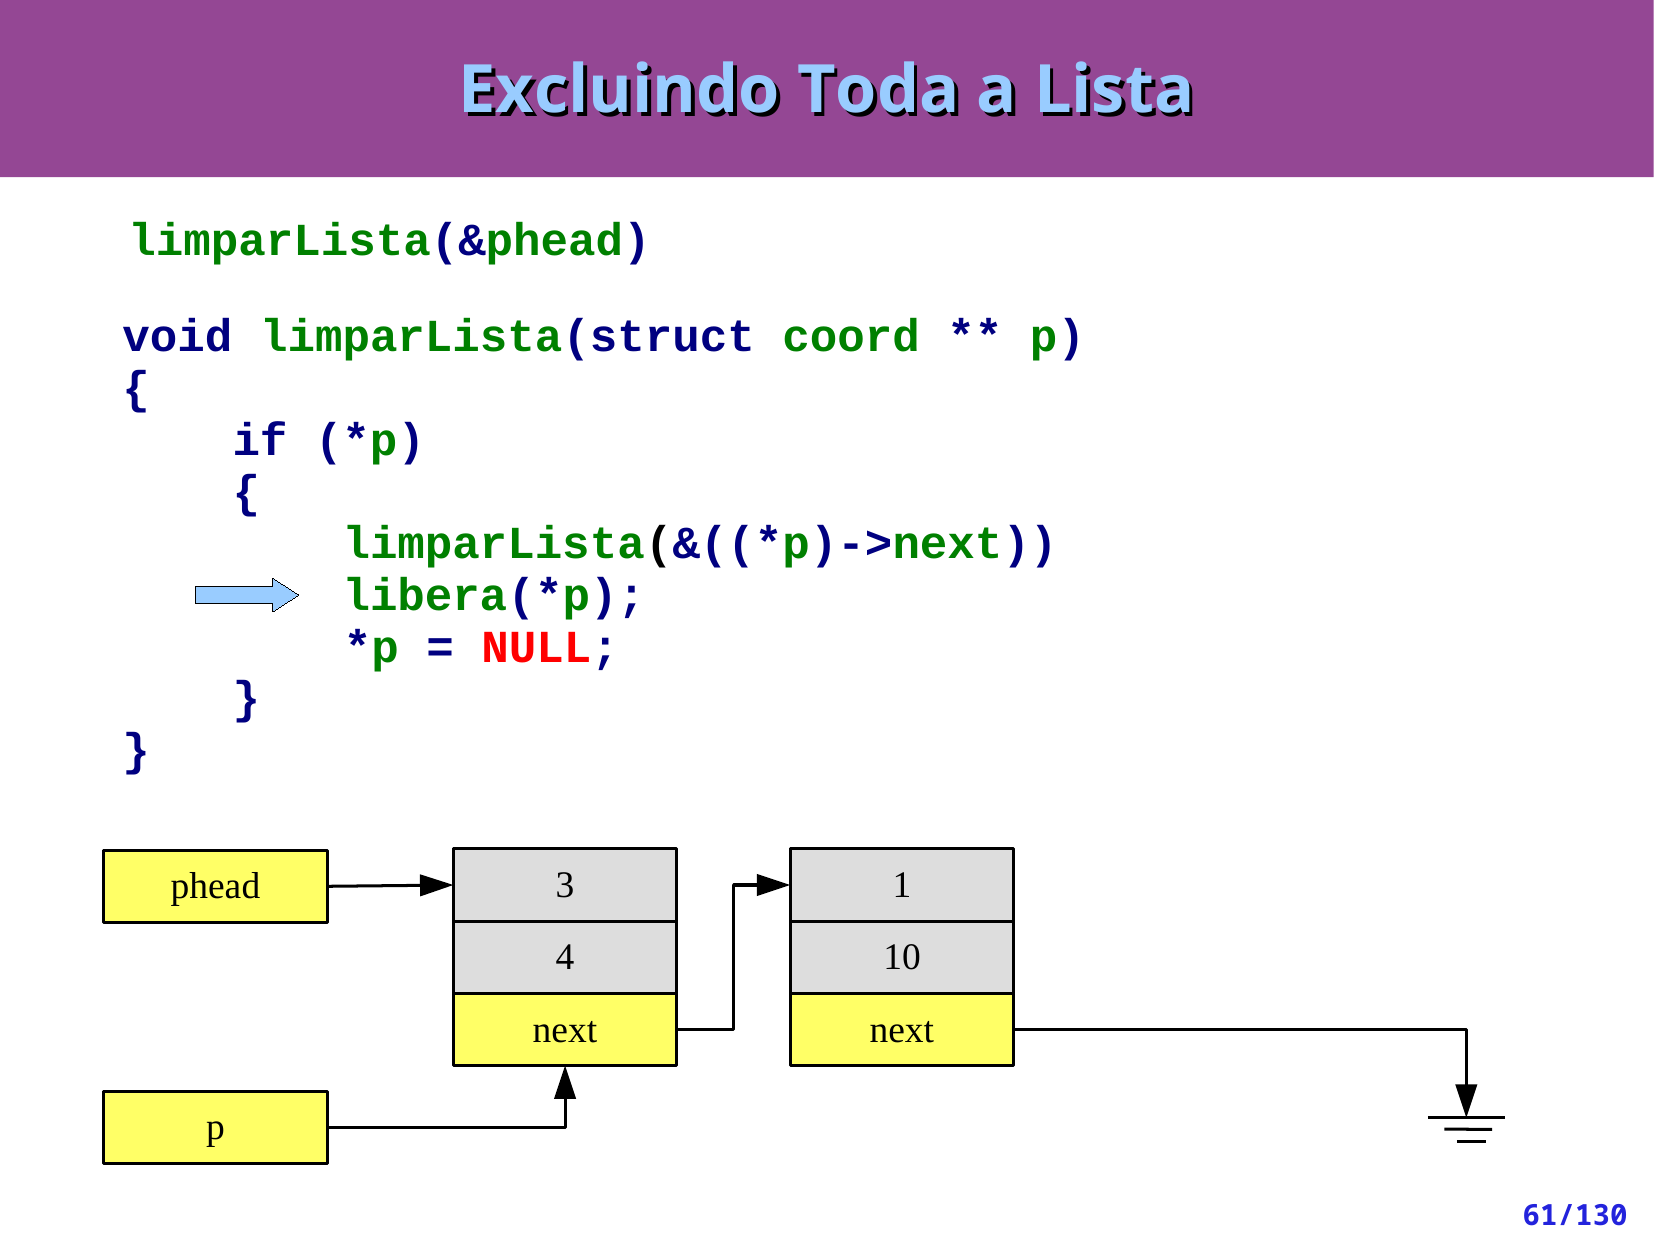

# Excluindo Toda a Lista
limparLista(&phead)
void limparLista(struct coord ** p)
{
 if (*p)
 {
 limparLista(&((*p)->next))
 libera(*p);
			*p = NULL;
 }
}
3
1
phead
4
10
next
next
p
61